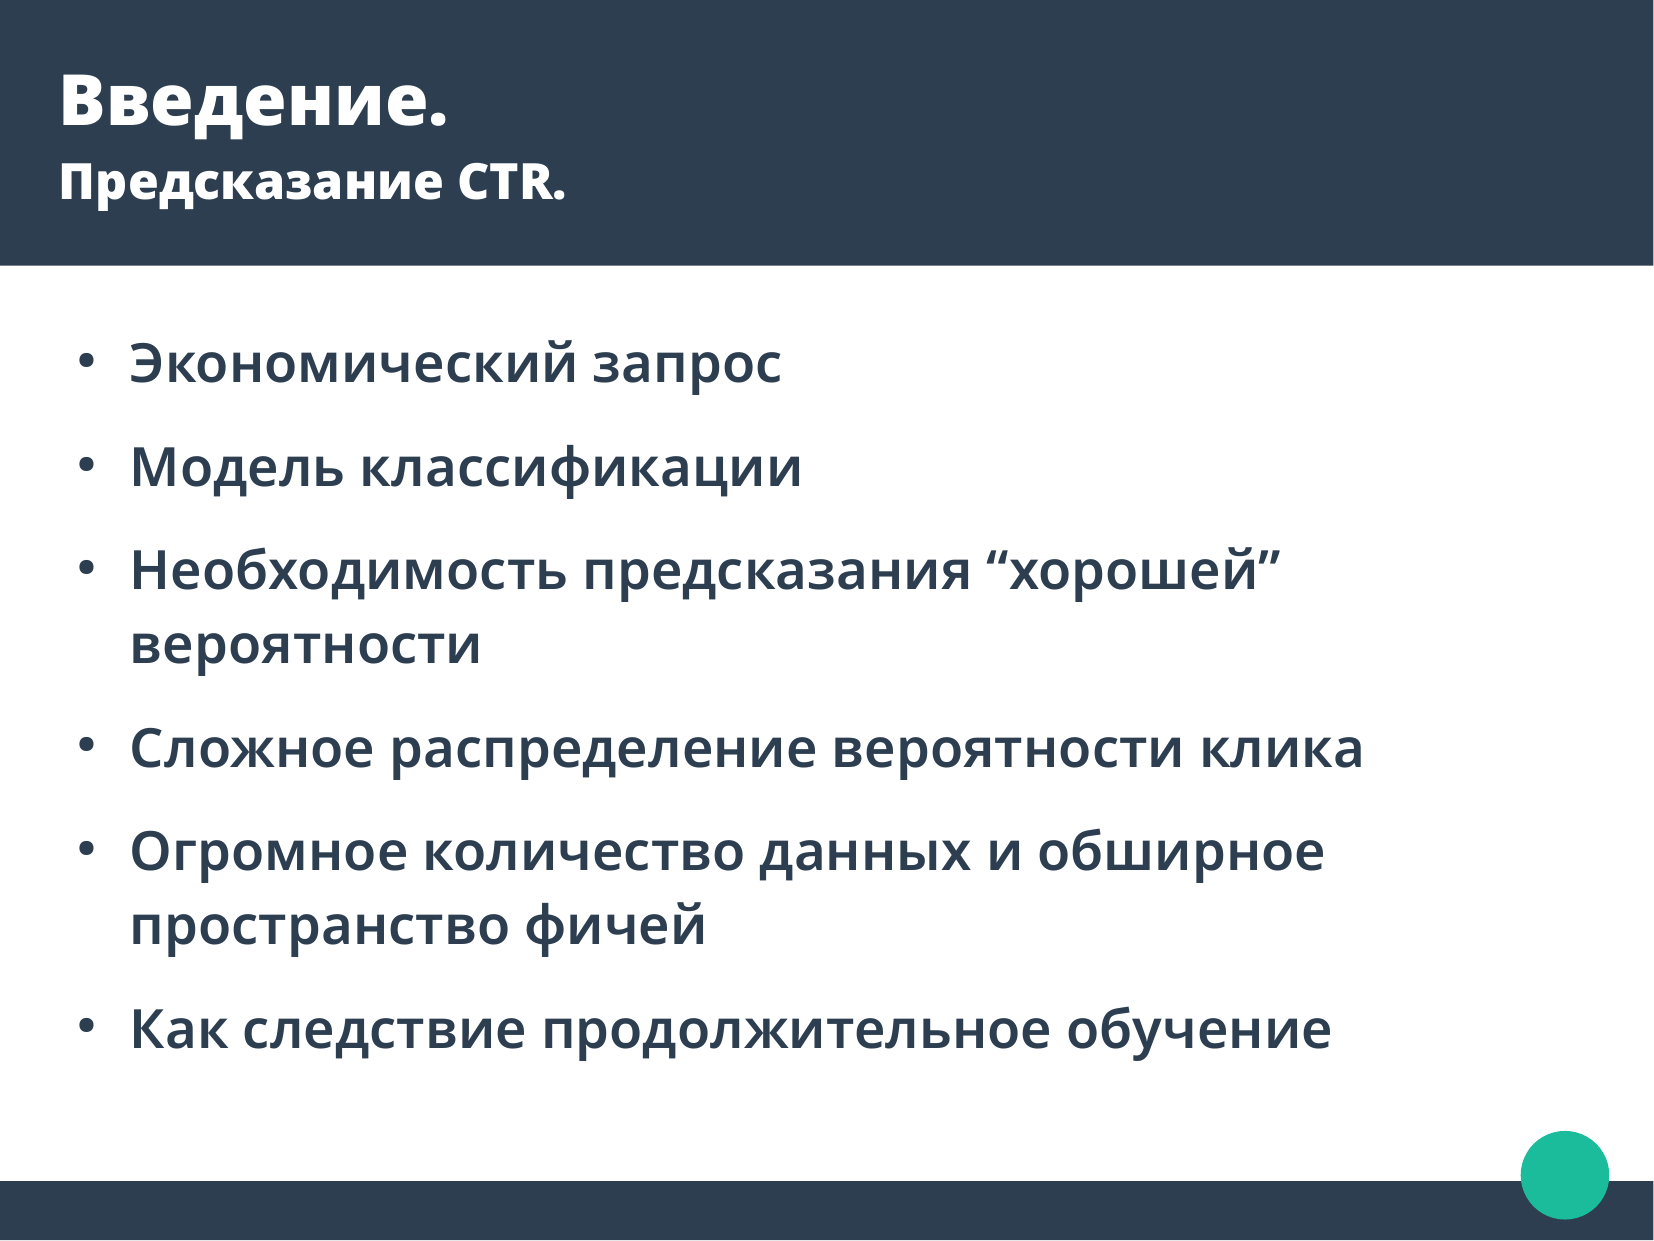

# Введение. Предсказание CTR.
Экономический запрос
Модель классификации
Необходимость предсказания “хорошей” вероятности
Сложное распределение вероятности клика
Огромное количество данных и обширное пространство фичей
Как следствие продолжительное обучение